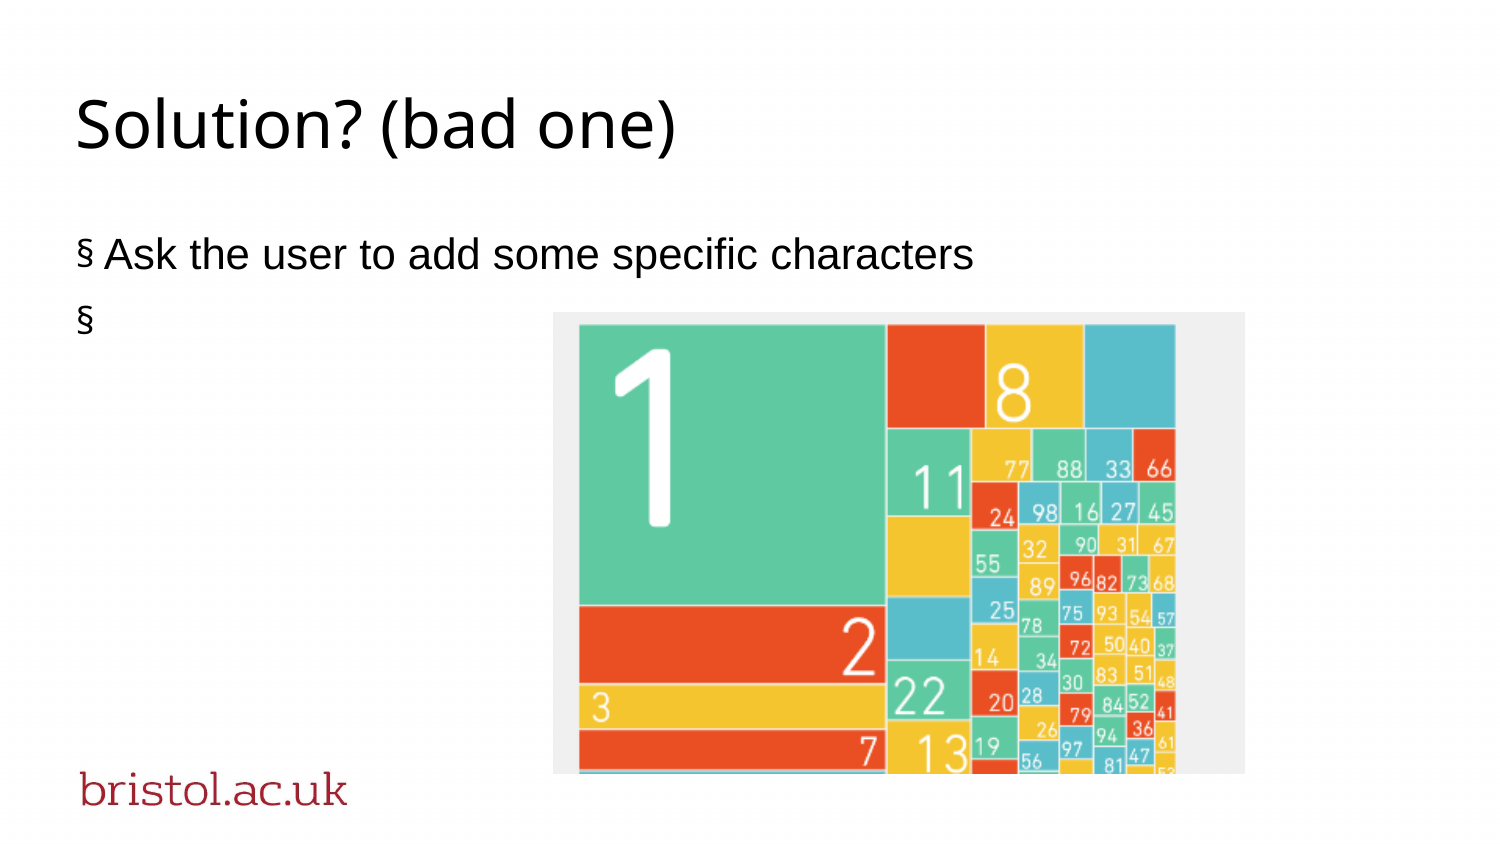

# Solution? (bad one)
Ask the user to add some specific characters